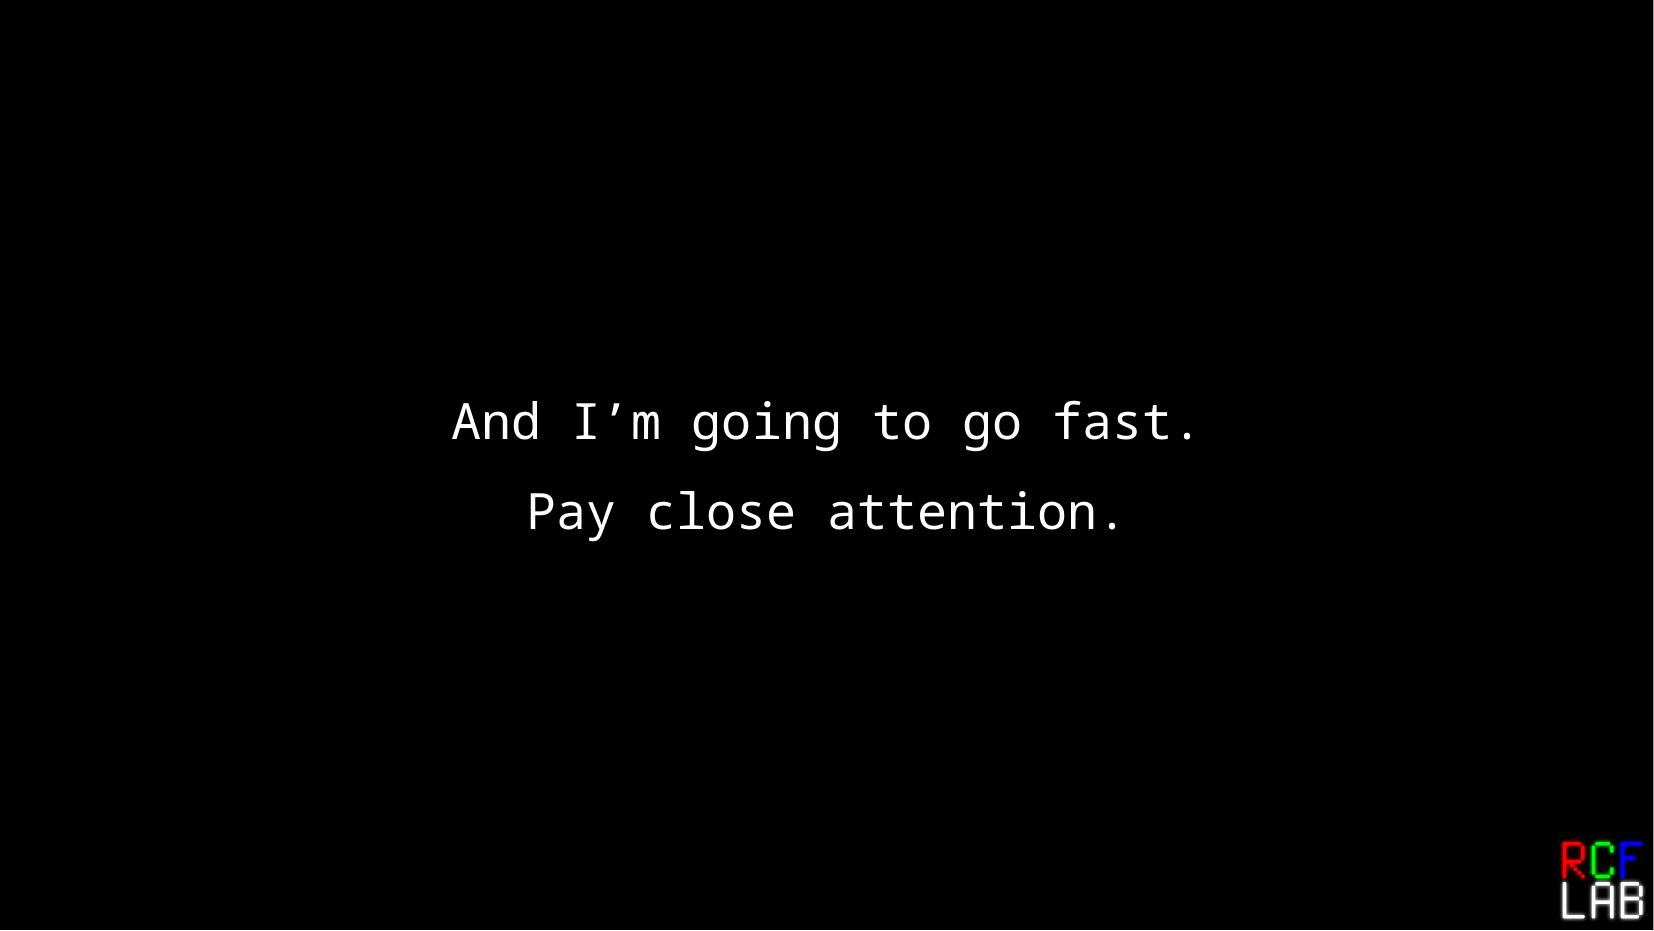

# And I’m going to go fast.
Pay close attention.